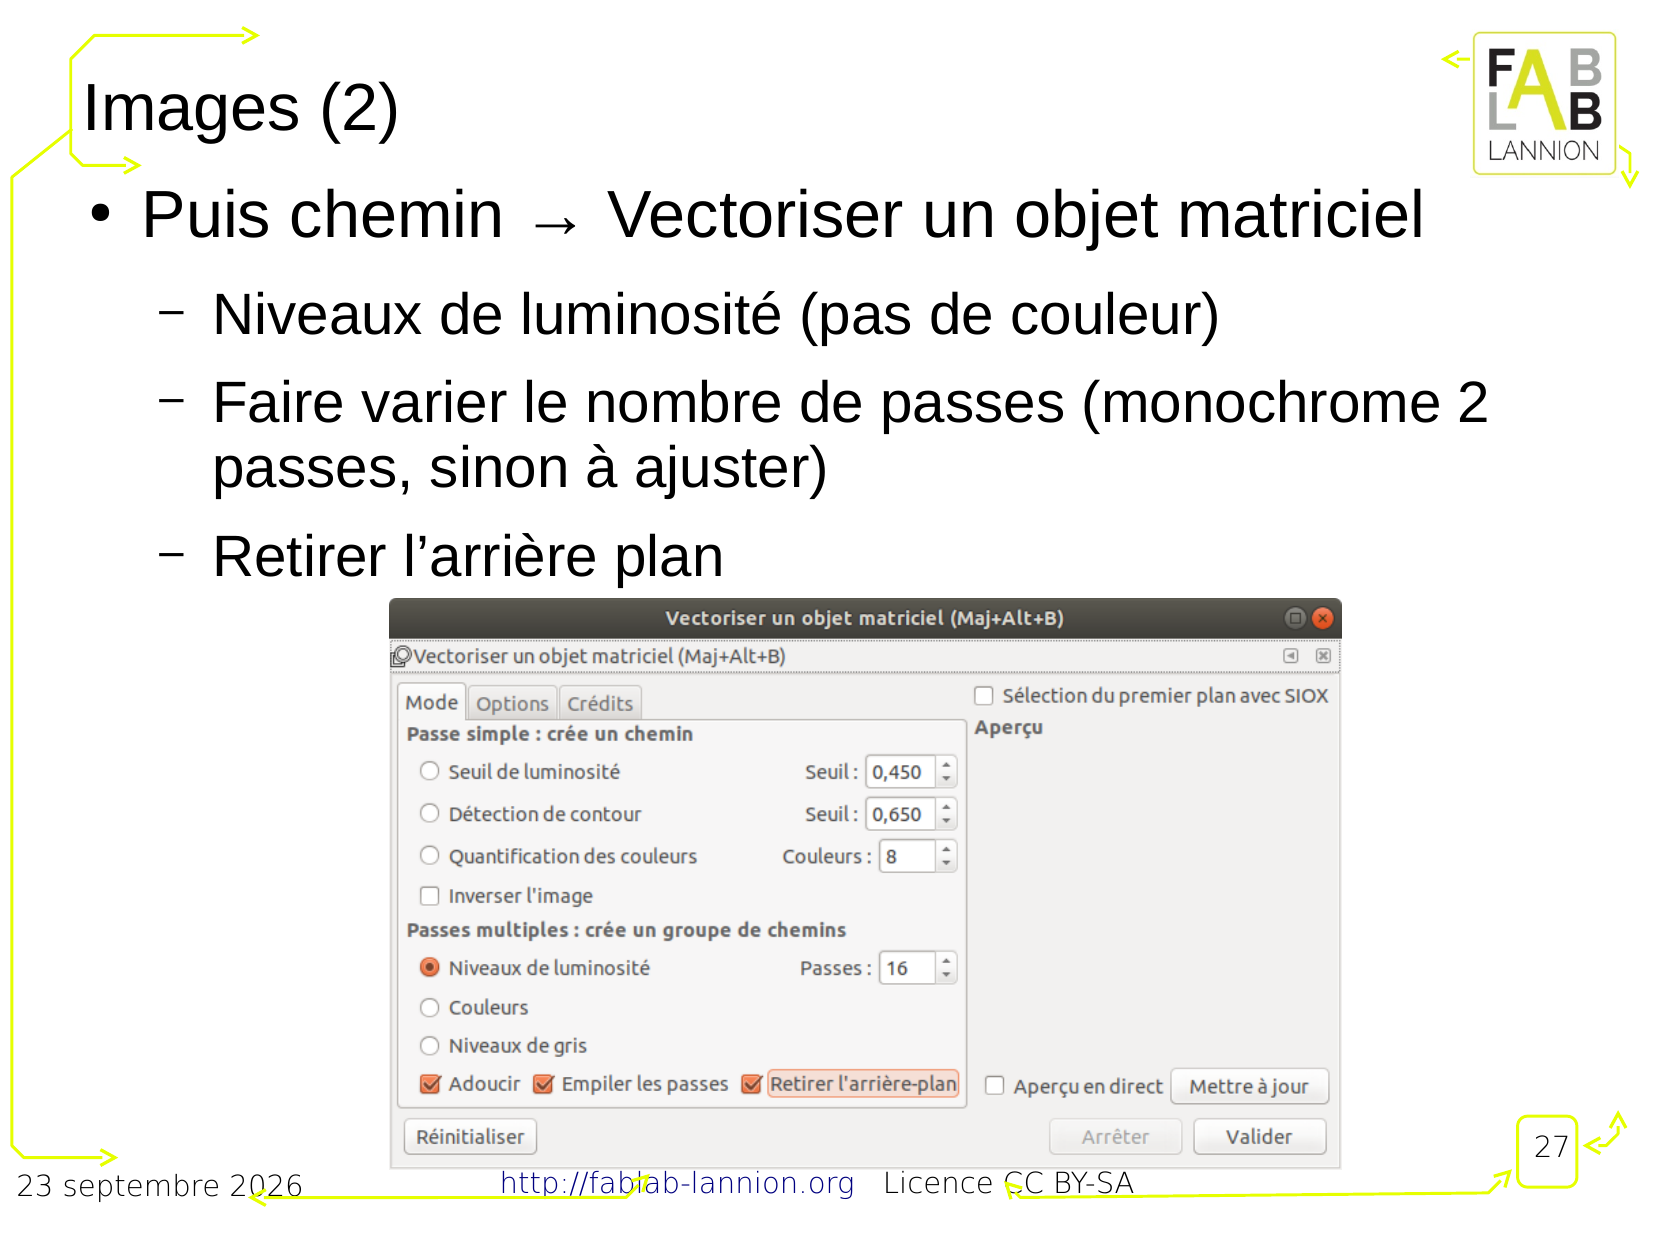

# Images (2)
Puis chemin → Vectoriser un objet matriciel
Niveaux de luminosité (pas de couleur)
Faire varier le nombre de passes (monochrome 2 passes, sinon à ajuster)
Retirer l’arrière plan
27